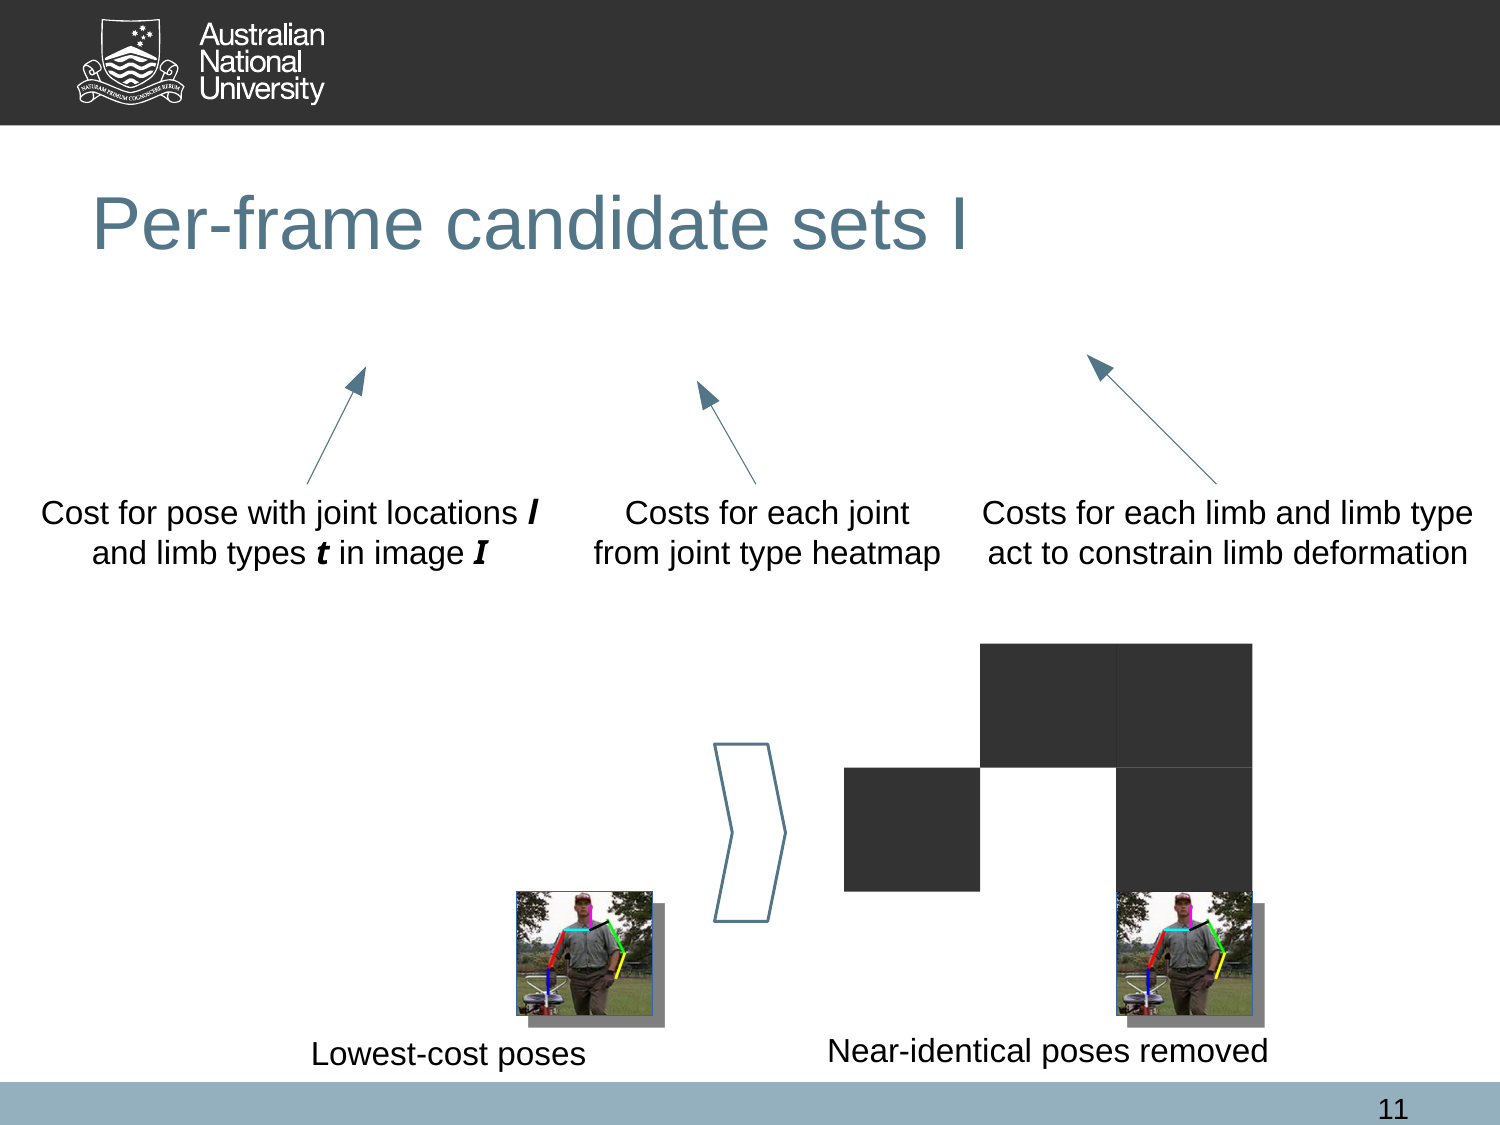

# Per-frame candidate sets I
Cost for pose with joint locations l and limb types t in image I
Costs for each joint from joint type heatmap
Costs for each limb and limb type act to constrain limb deformation
Lowest-cost poses
Near-identical poses removed